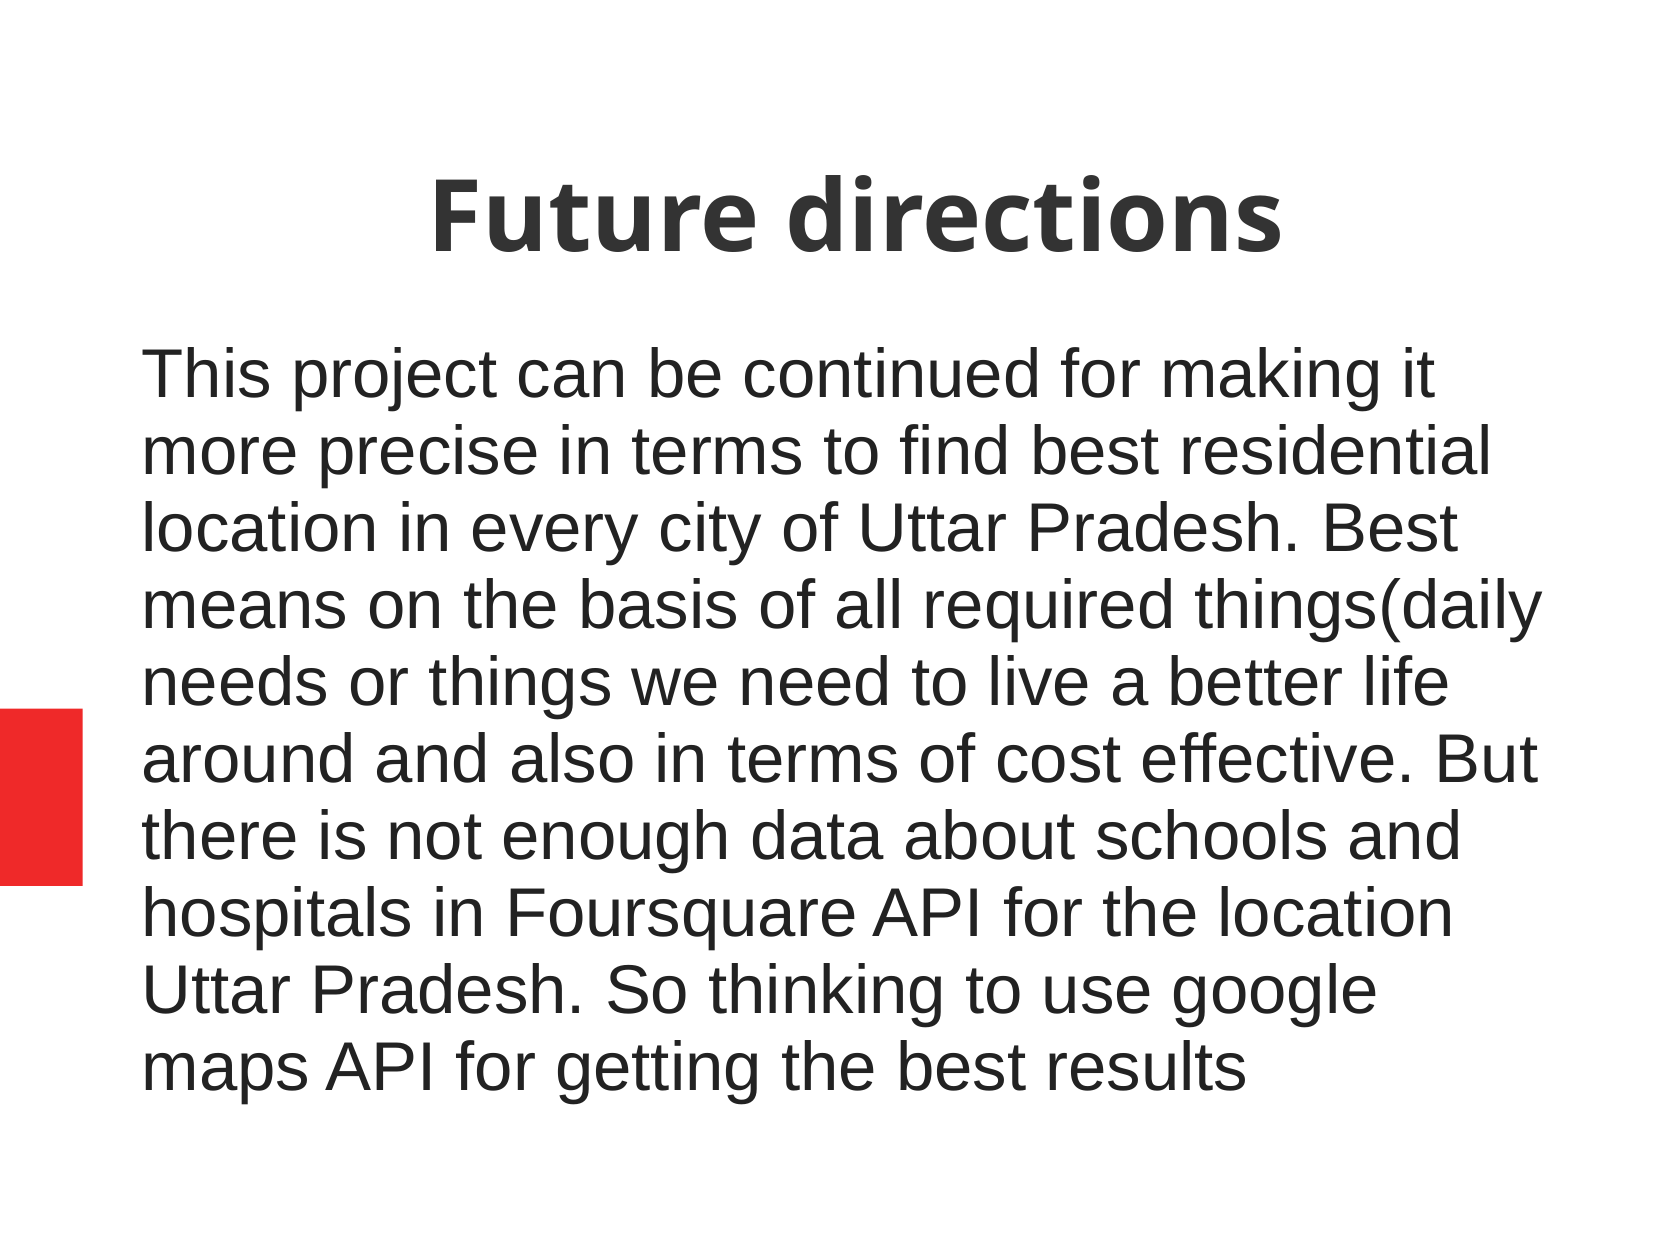

# Future directions
This project can be continued for making it more precise in terms to find best residential location in every city of Uttar Pradesh. Best means on the basis of all required things(daily needs or things we need to live a better life around and also in terms of cost effective. But there is not enough data about schools and hospitals in Foursquare API for the location Uttar Pradesh. So thinking to use google maps API for getting the best results